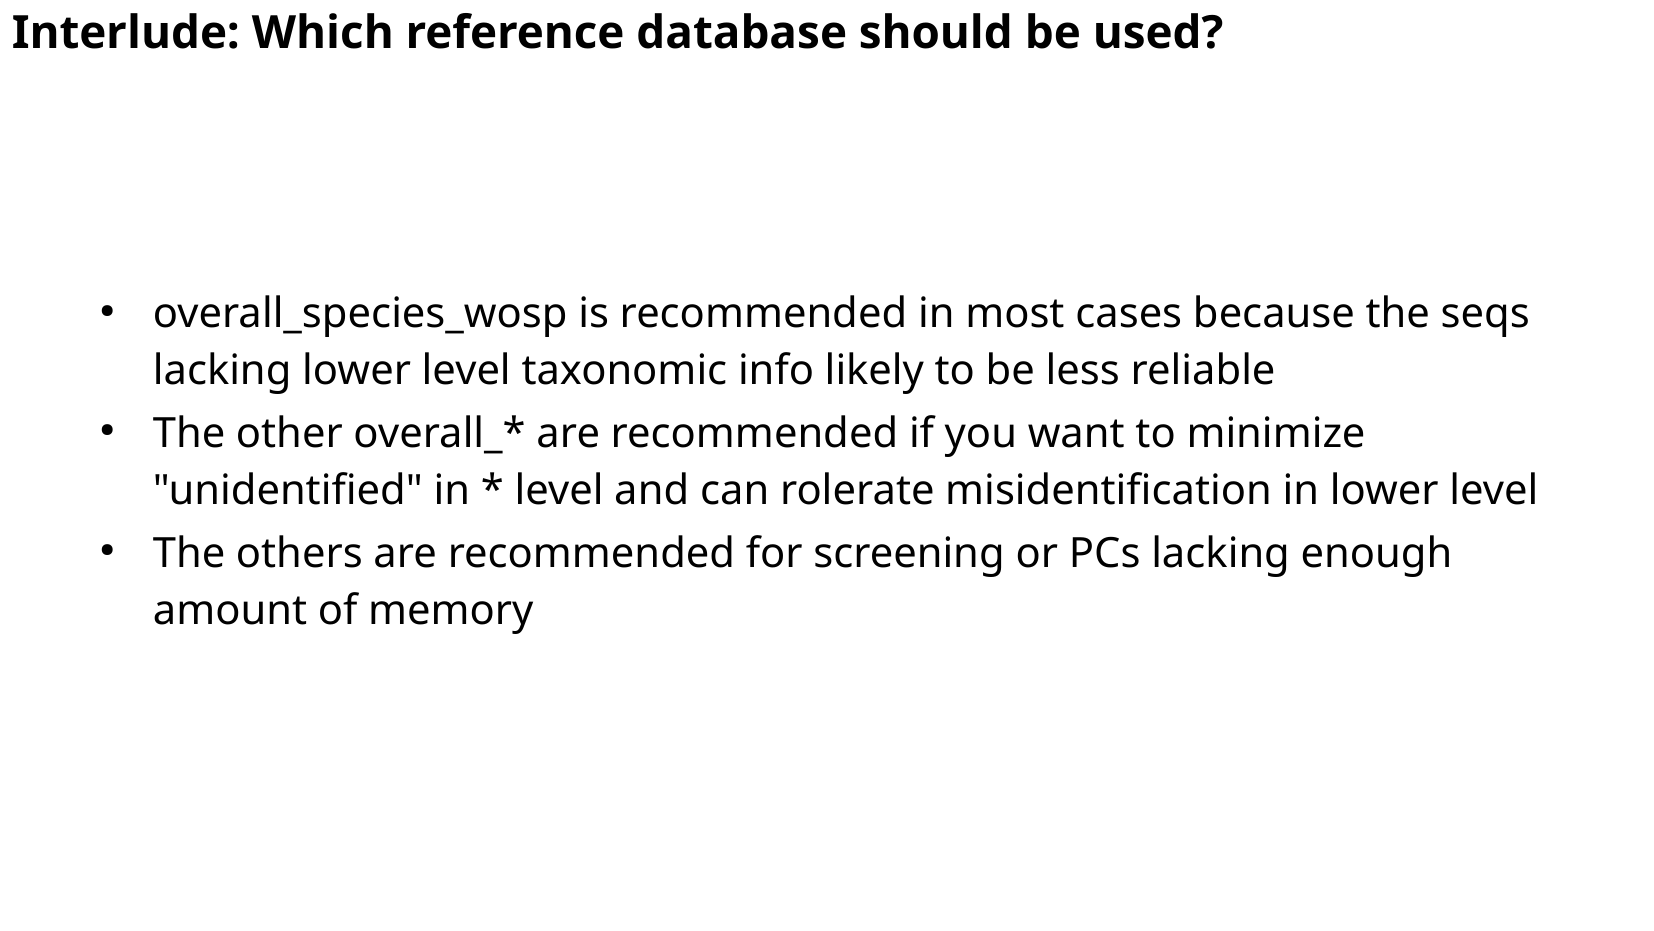

# Interlude: Which reference database should be used?
overall_species_wosp is recommended in most cases because the seqs lacking lower level taxonomic info likely to be less reliable
The other overall_* are recommended if you want to minimize "unidentified" in * level and can rolerate misidentification in lower level
The others are recommended for screening or PCs lacking enough amount of memory